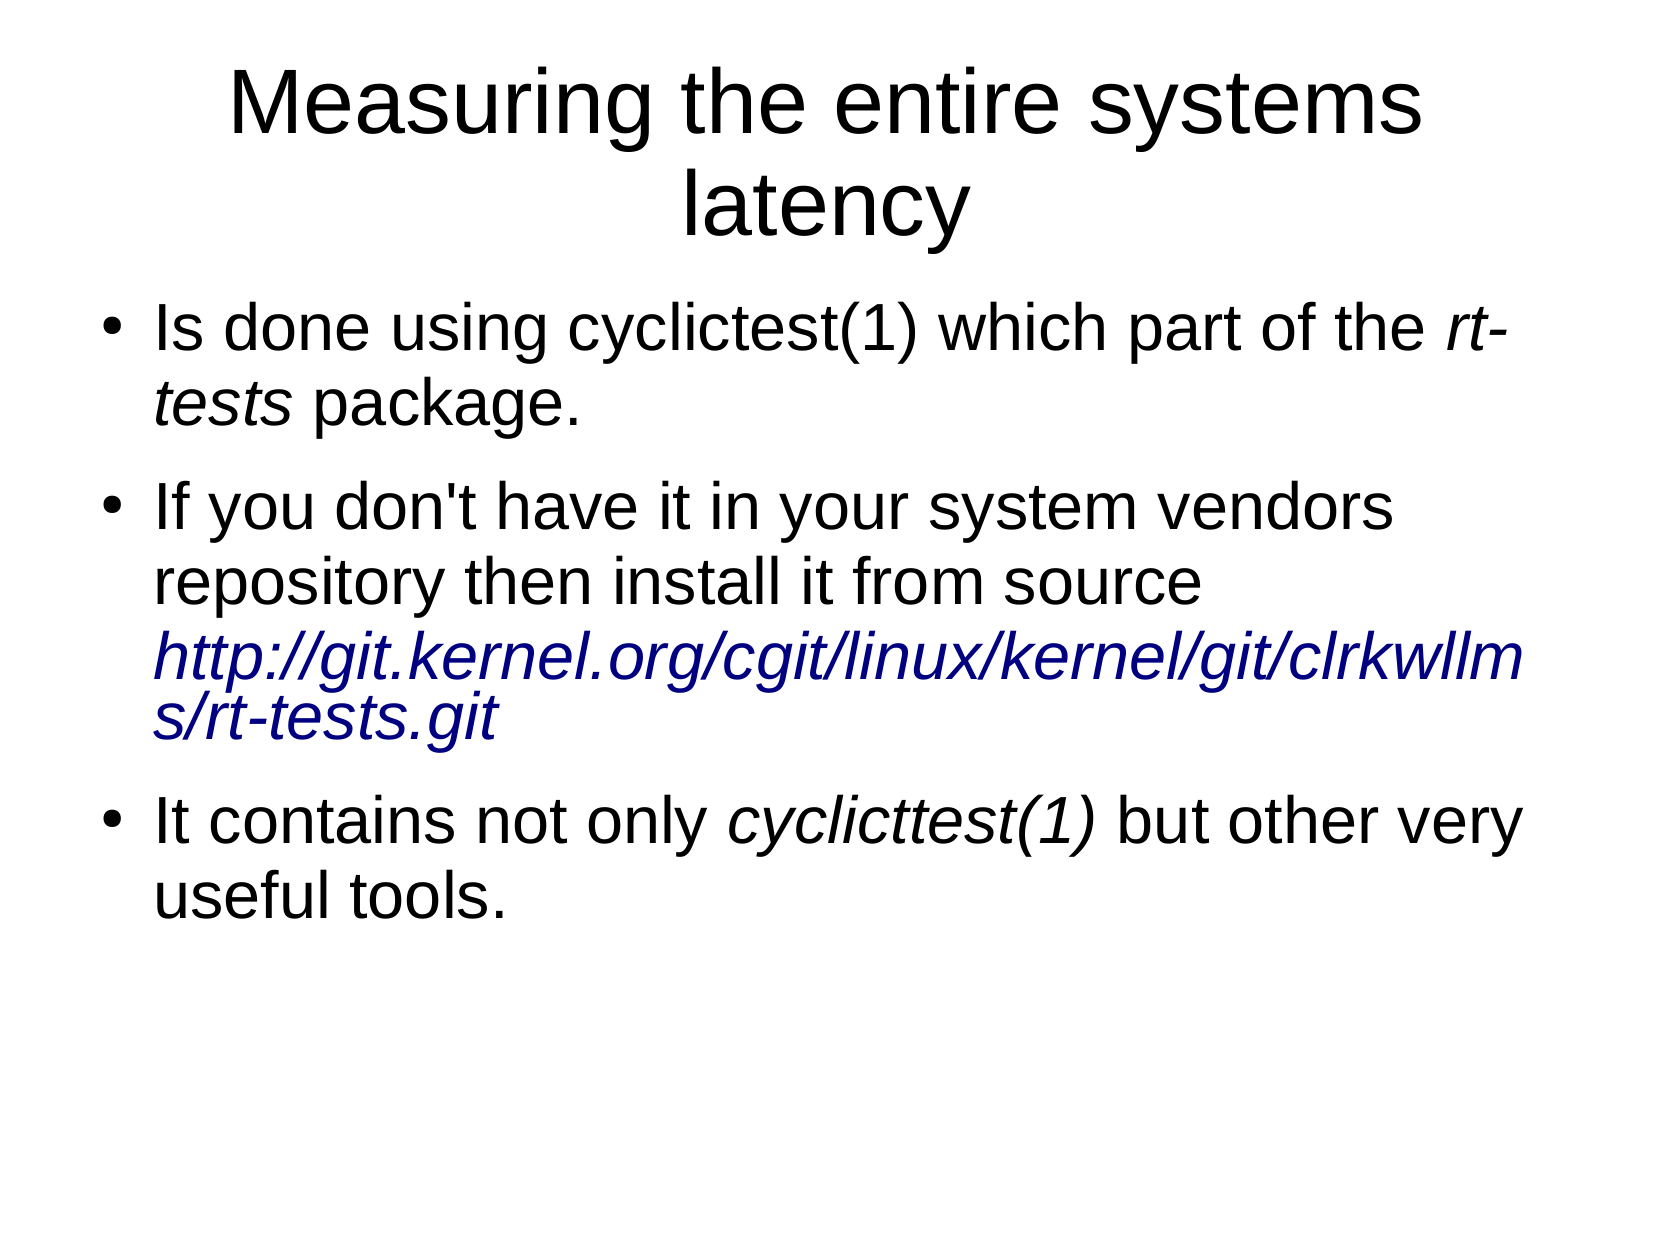

# Measuring the entire systems latency
Is done using cyclictest(1) which part of the rt-tests package.
If you don't have it in your system vendors repository then install it from source http://git.kernel.org/cgit/linux/kernel/git/clrkwllms/rt-tests.git
It contains not only cyclicttest(1) but other very useful tools.